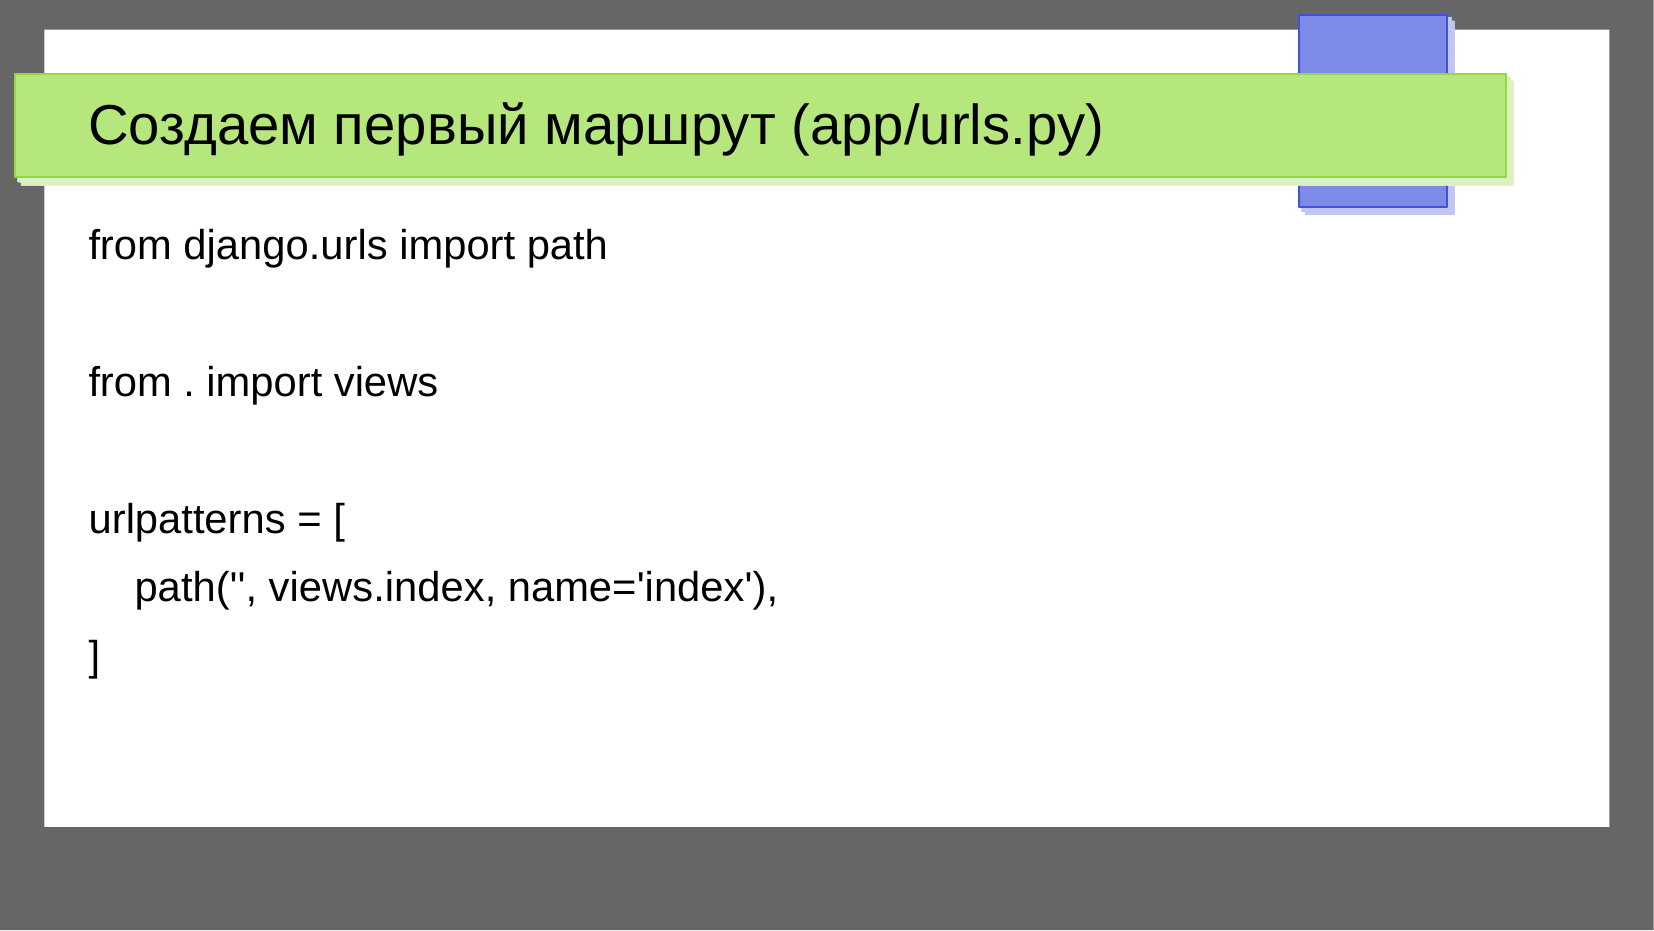

# Создаем первый маршрут (app/urls.py)
from django.urls import path
from . import views
urlpatterns = [
 path('', views.index, name='index'),
]